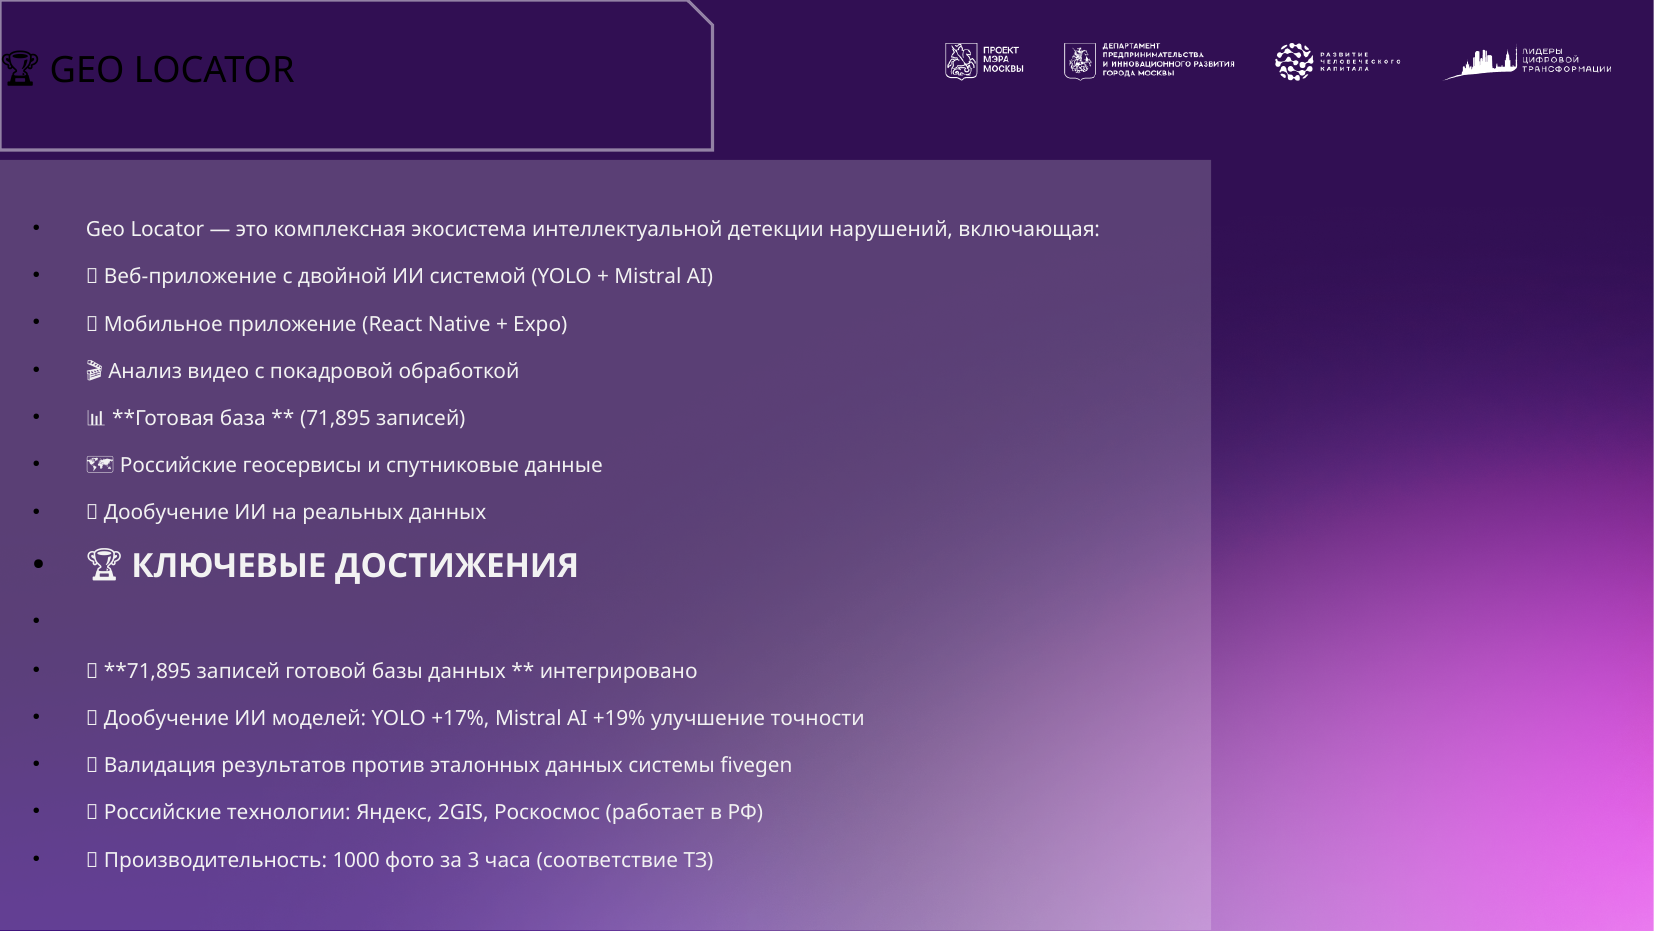

# 🏆 GEO LOCATOR
Geo Locator — это комплексная экосистема интеллектуальной детекции нарушений, включающая:
🌐 Веб-приложение с двойной ИИ системой (YOLO + Mistral AI)
📱 Мобильное приложение (React Native + Expo)
🎬 Анализ видео с покадровой обработкой
📊 **Готовая база ** (71,895 записей)
🗺️ Российские геосервисы и спутниковые данные
🤖 Дообучение ИИ на реальных данных
🏆 КЛЮЧЕВЫЕ ДОСТИЖЕНИЯ
✅ **71,895 записей готовой базы данных ** интегрировано
✅ Дообучение ИИ моделей: YOLO +17%, Mistral AI +19% улучшение точности
✅ Валидация результатов против эталонных данных системы fivegen
✅ Российские технологии: Яндекс, 2GIS, Роскосмос (работает в РФ)
✅ Производительность: 1000 фото за 3 часа (соответствие ТЗ)